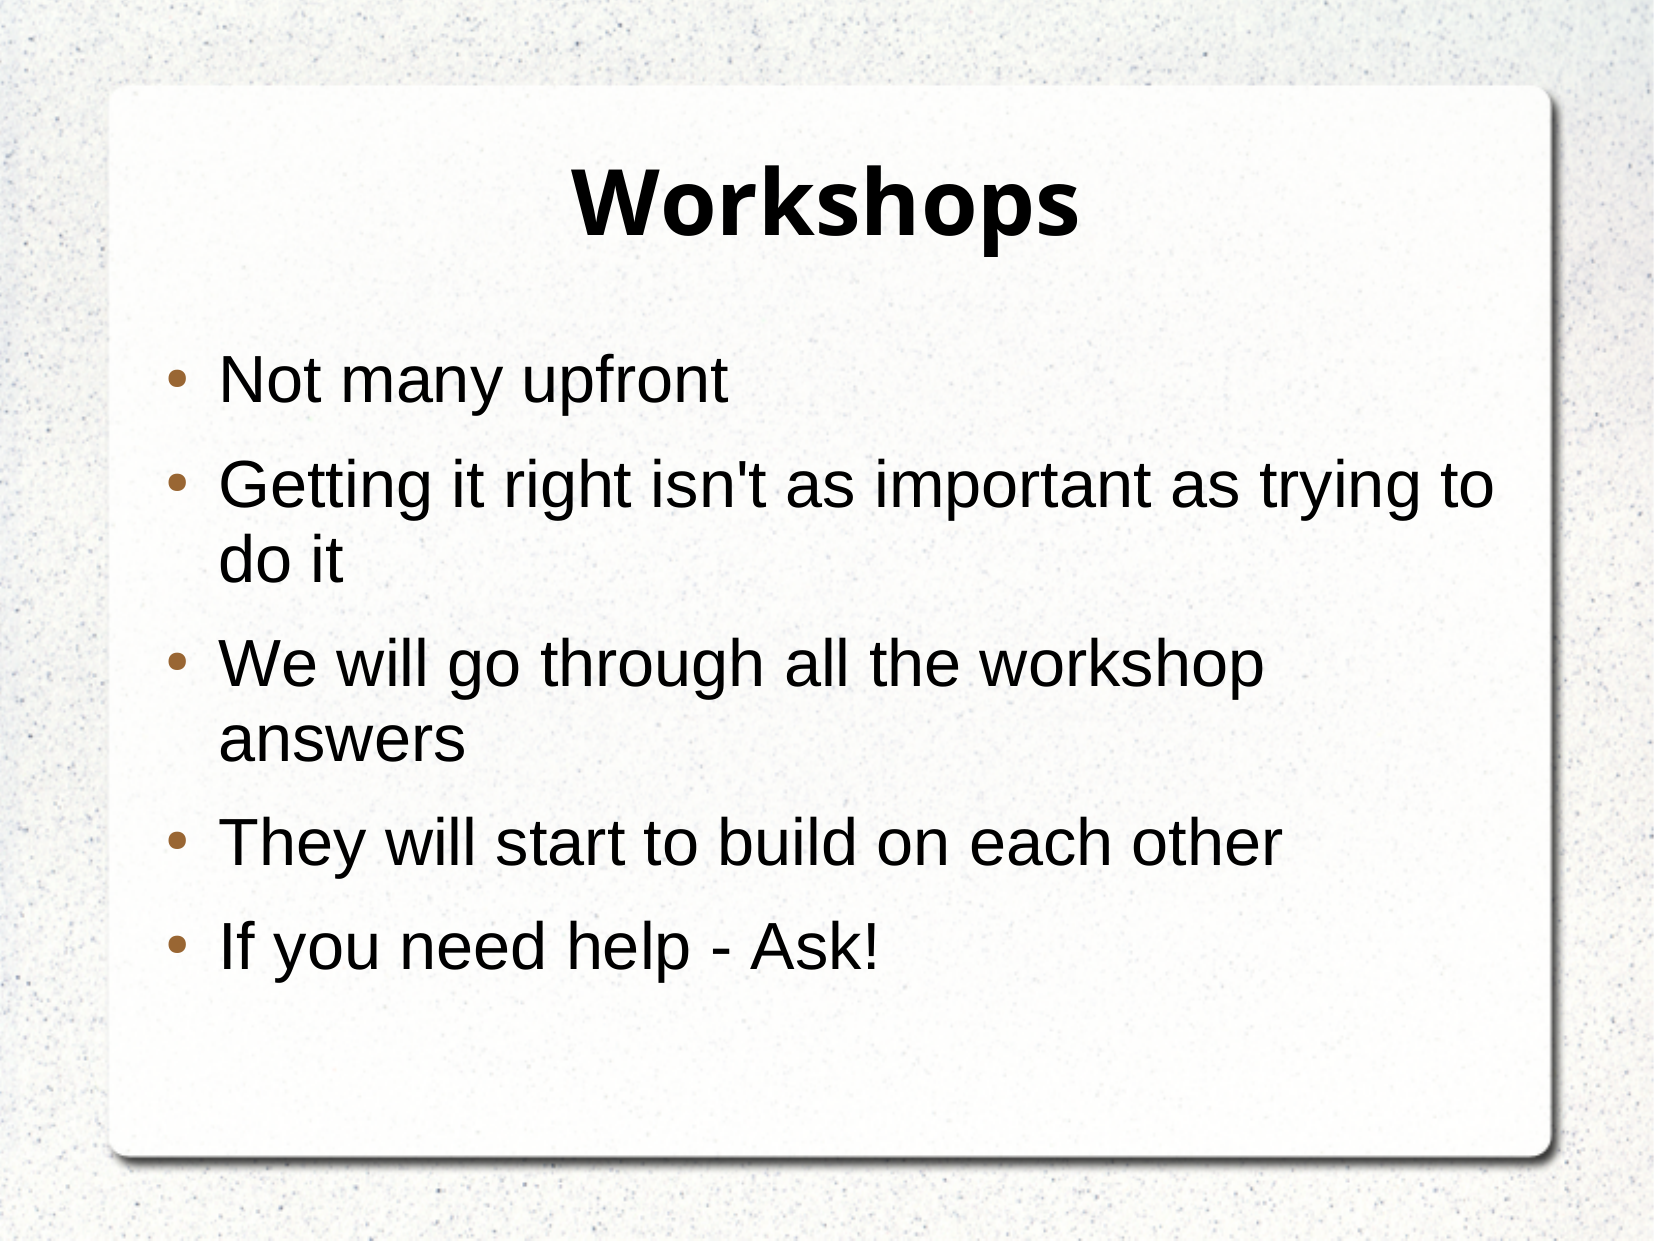

# Workshops
Not many upfront
Getting it right isn't as important as trying to do it
We will go through all the workshop answers
They will start to build on each other
If you need help - Ask!